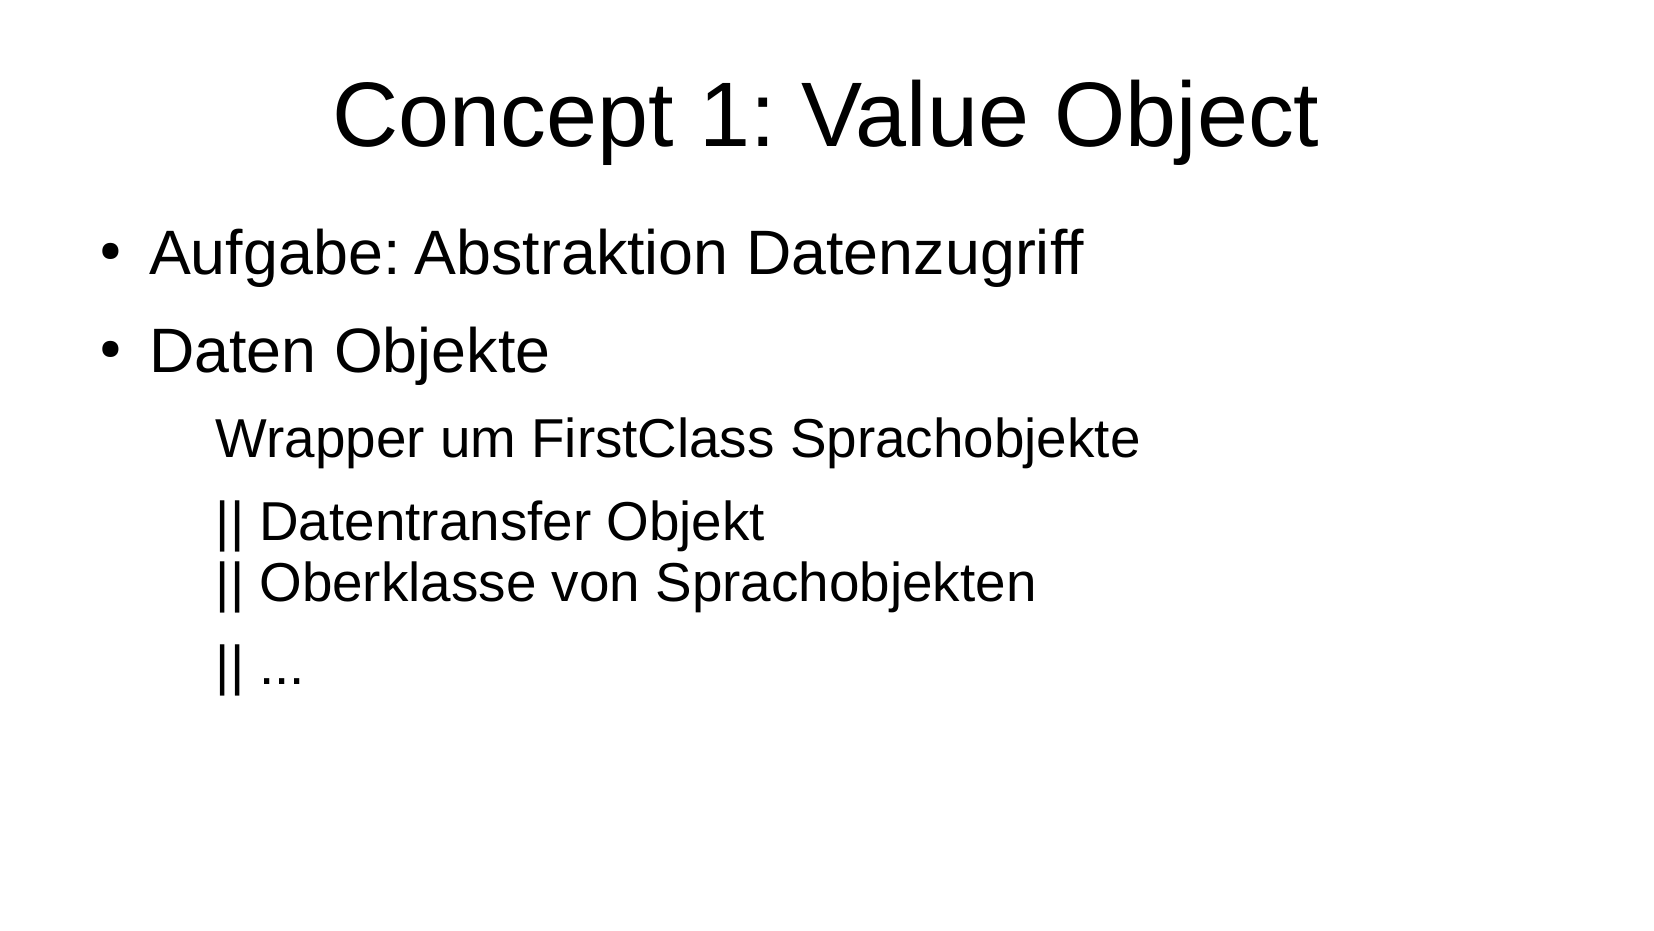

# Concept 1: Value Object
Aufgabe: Abstraktion Datenzugriff
Daten Objekte
Wrapper um FirstClass Sprachobjekte
|| Datentransfer Objekt
|| Oberklasse von Sprachobjekten
|| ...